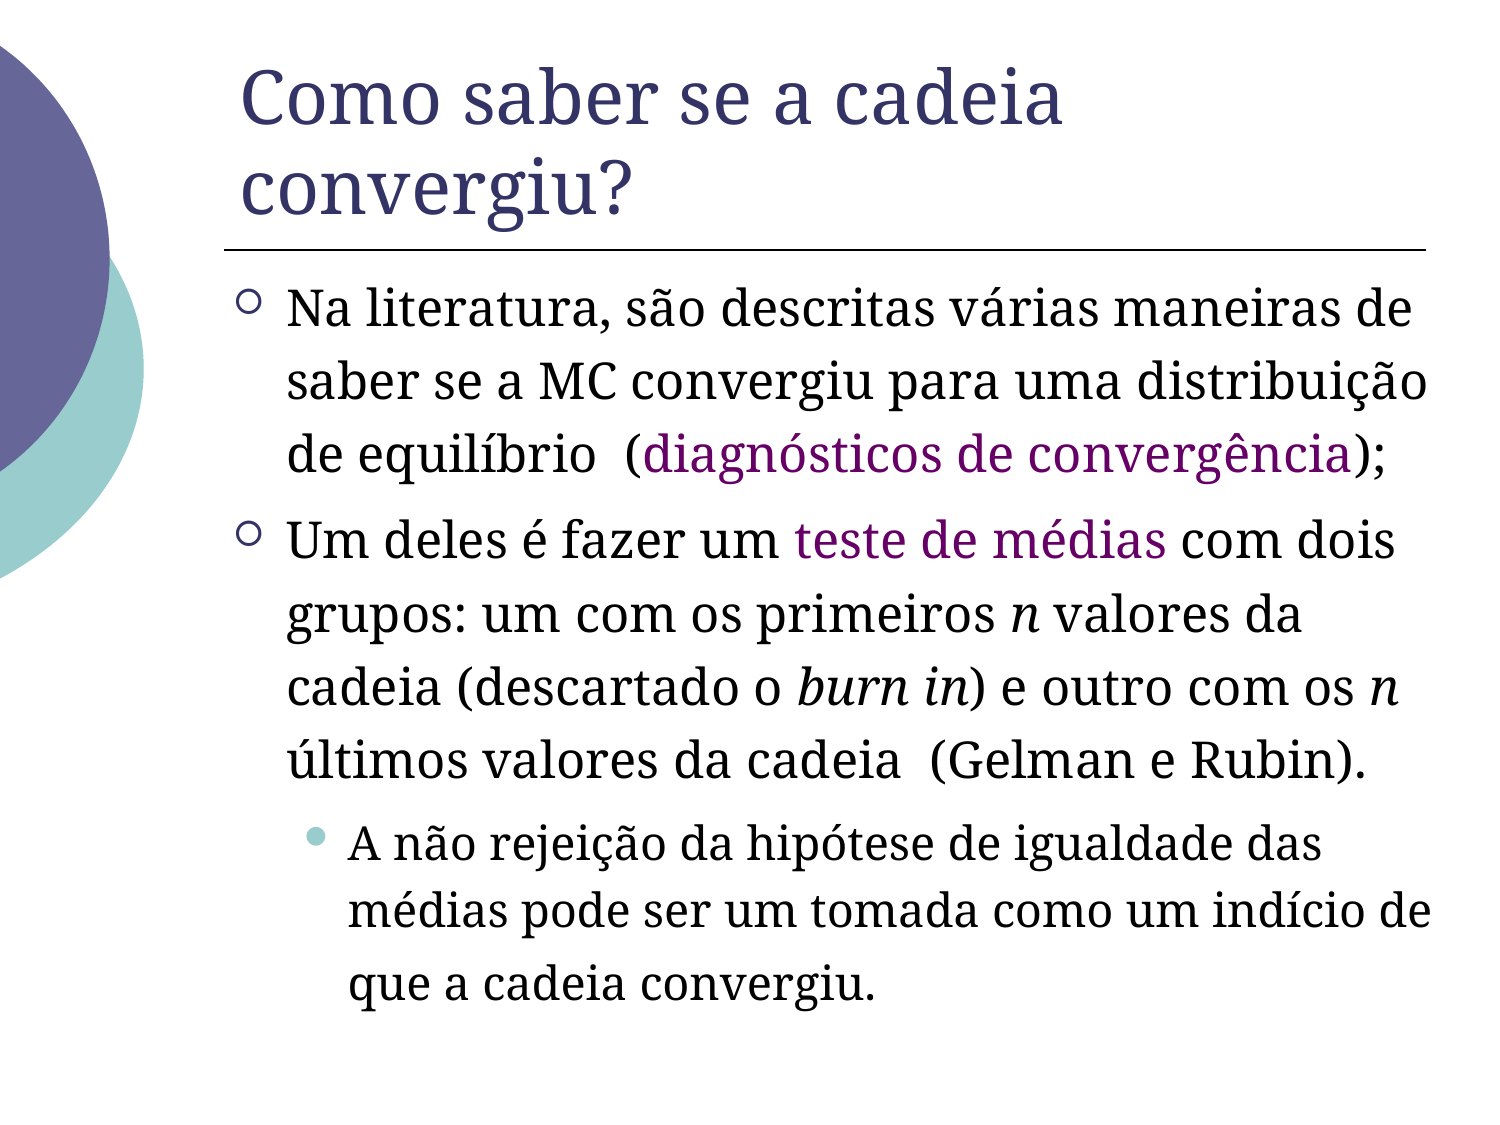

# Como saber se a cadeia convergiu?
Na literatura, são descritas várias maneiras de saber se a MC convergiu para uma distribuição de equilíbrio (diagnósticos de convergência);
Um deles é fazer um teste de médias com dois grupos: um com os primeiros n valores da cadeia (descartado o burn in) e outro com os n últimos valores da cadeia (Gelman e Rubin).
A não rejeição da hipótese de igualdade das médias pode ser um tomada como um indício de que a cadeia convergiu.